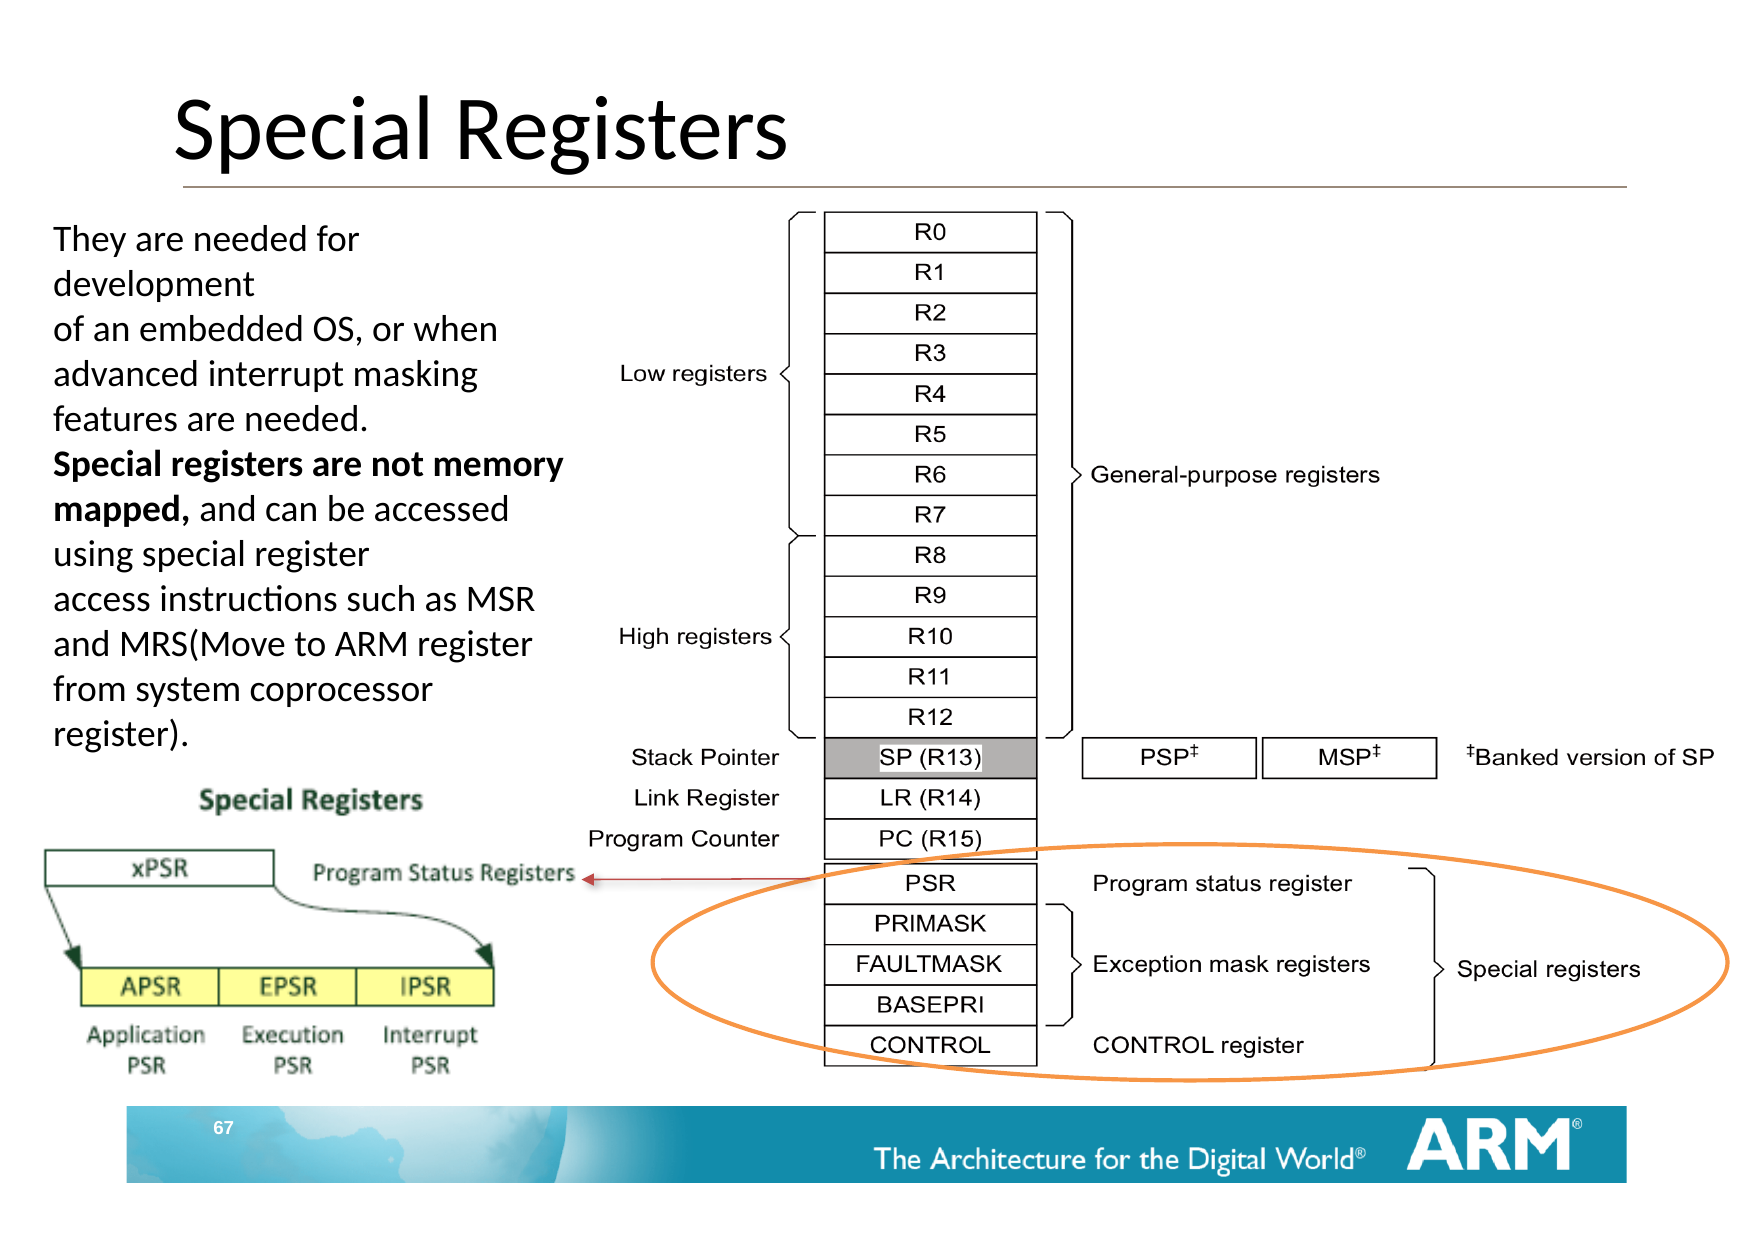

# Special Registers
They are needed for development
of an embedded OS, or when advanced interrupt masking features are needed.
Special registers are not memory mapped, and can be accessed using special register
access instructions such as MSR and MRS(Move to ARM register from system coprocessor register).